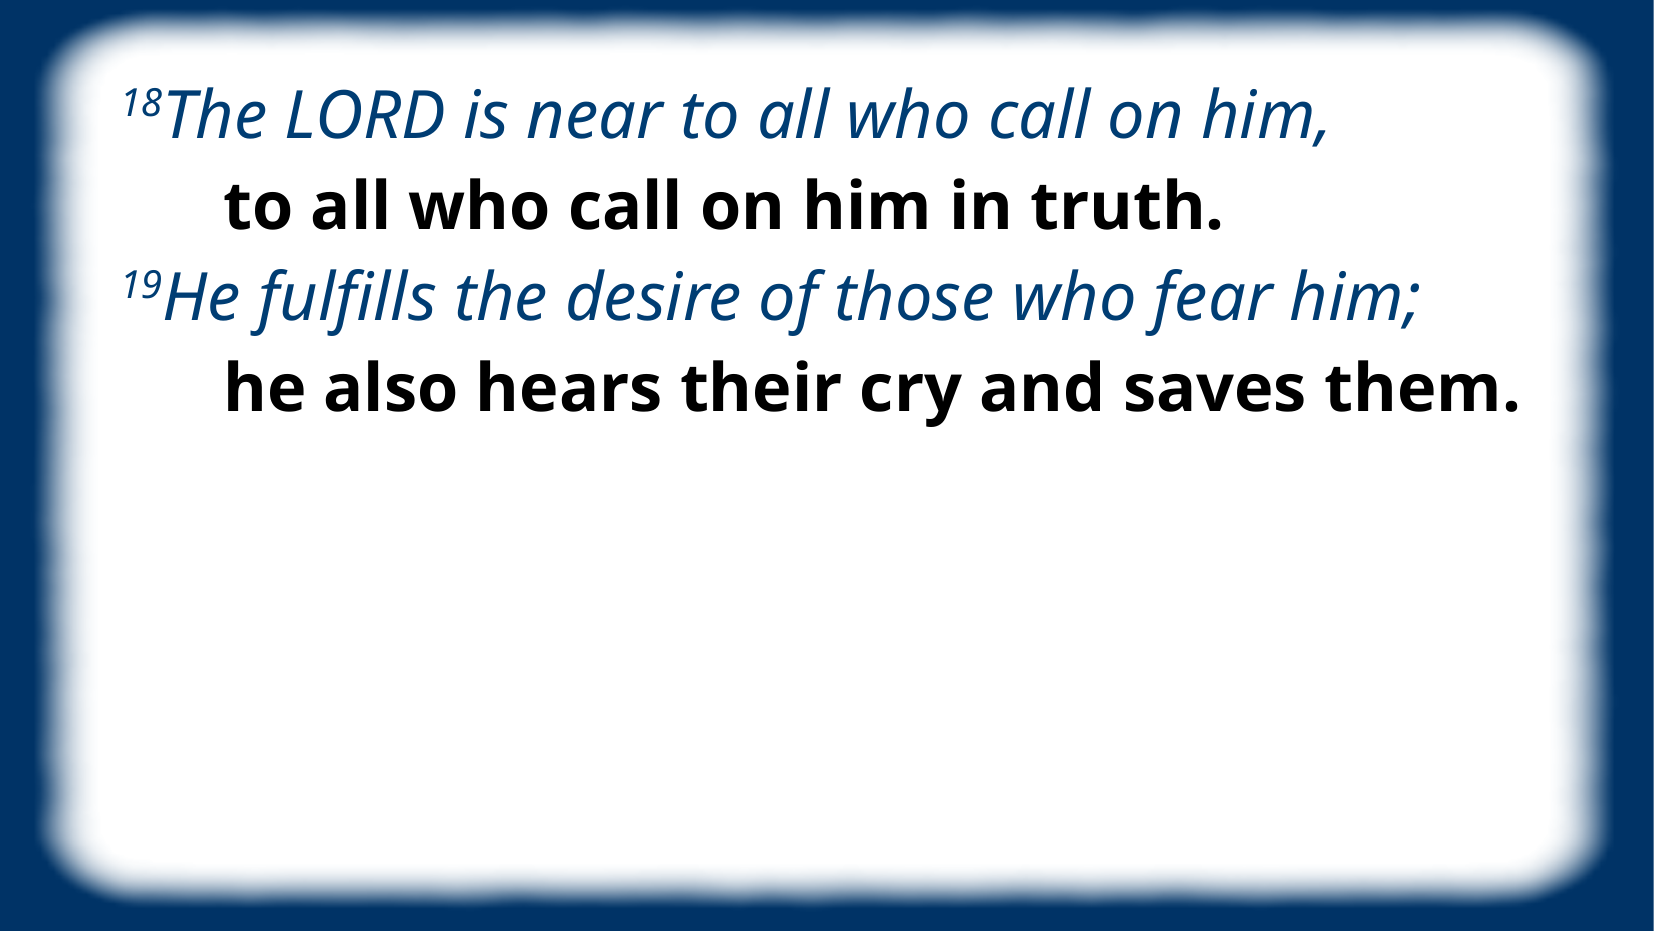

18The LORD is near to all who call on him,
 to all who call on him in truth.
19He fulfills the desire of those who fear him;
 he also hears their cry and saves them.